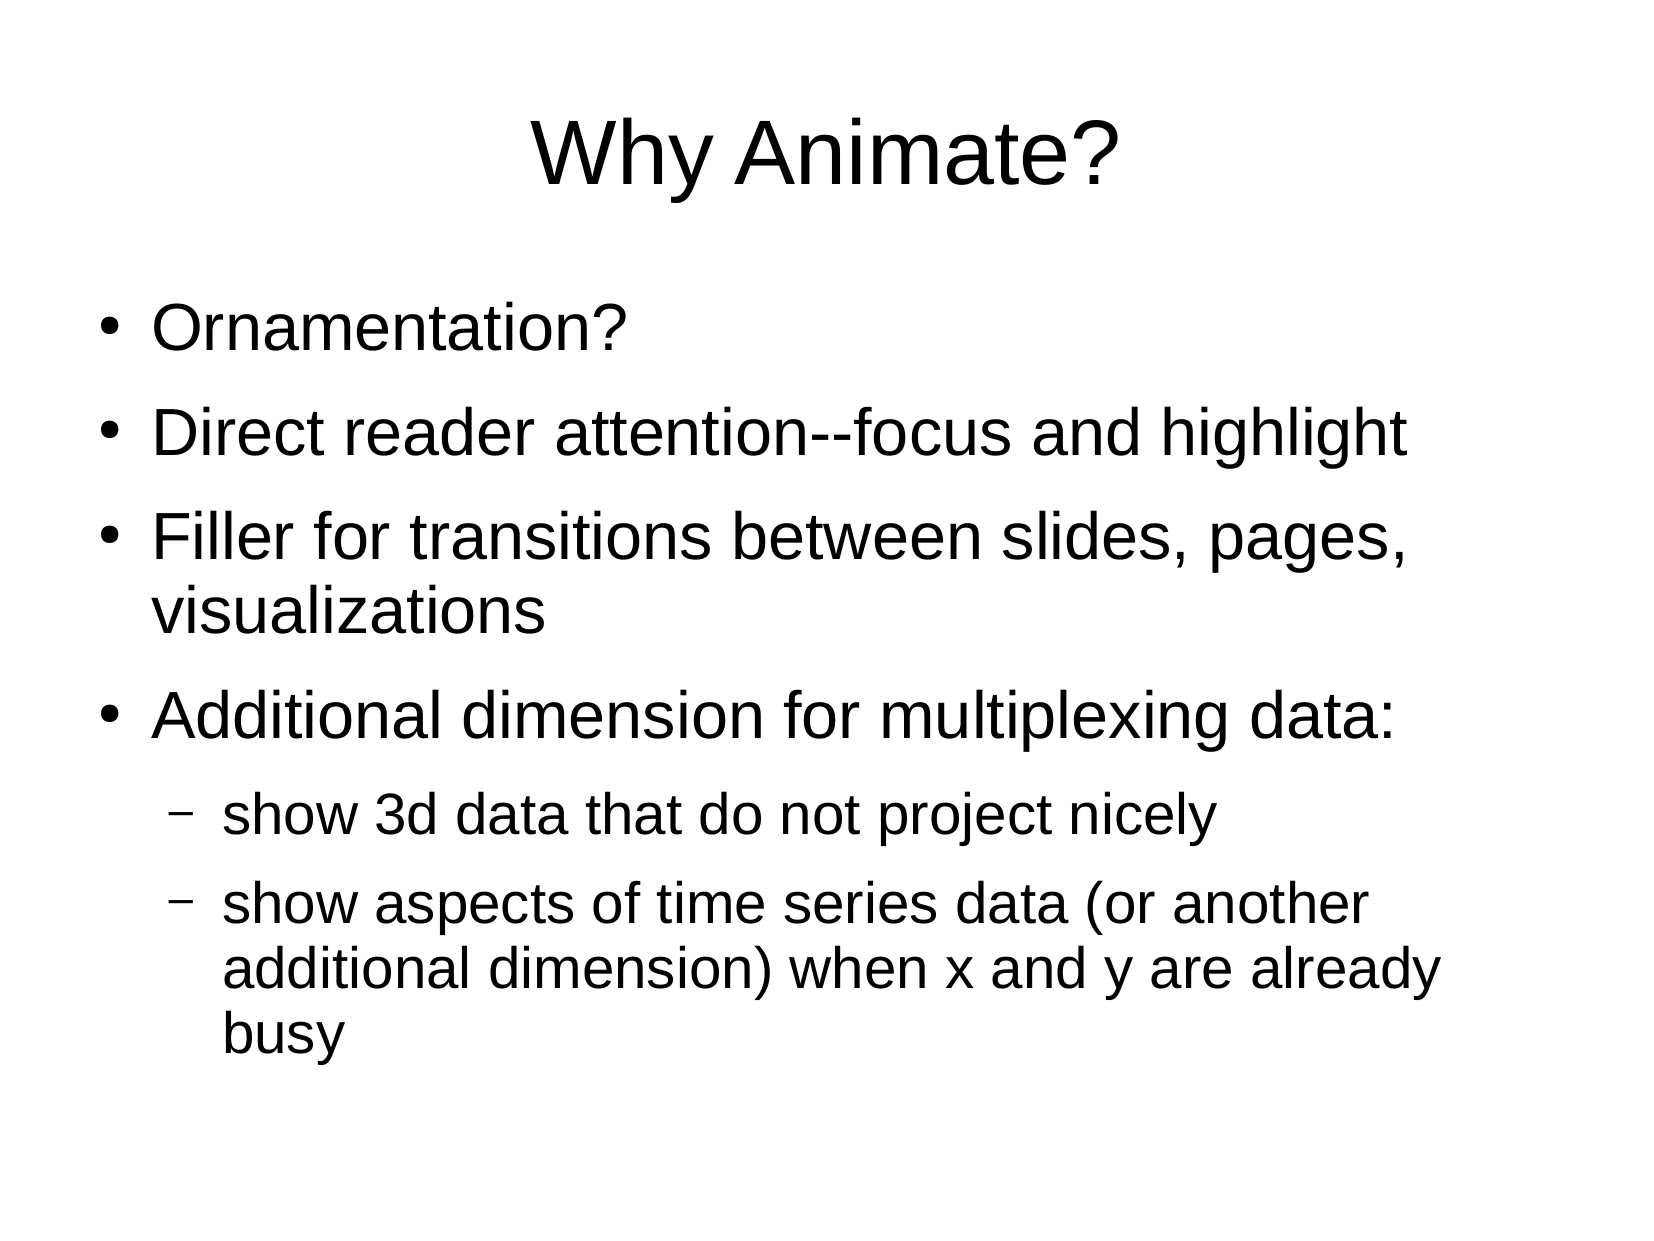

# Why Animate?
Ornamentation?
Direct reader attention--focus and highlight
Filler for transitions between slides, pages, visualizations
Additional dimension for multiplexing data:
show 3d data that do not project nicely
show aspects of time series data (or another additional dimension) when x and y are already busy